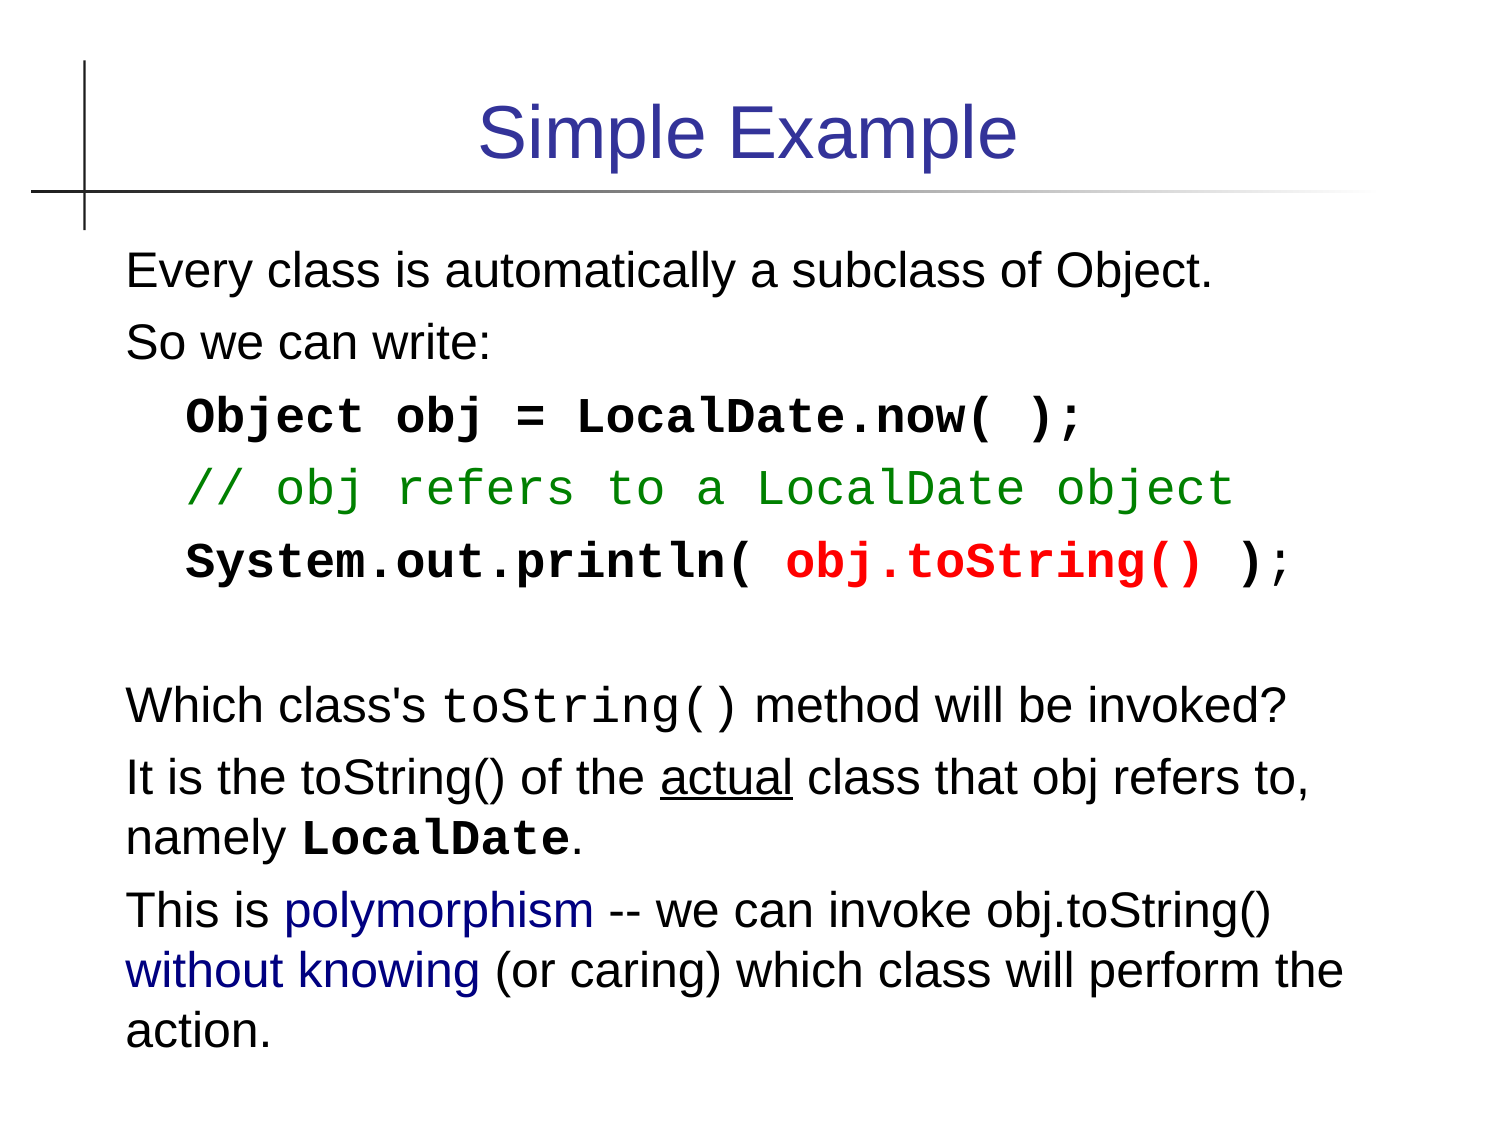

# Simple Example
Every class is automatically a subclass of Object.
So we can write:
 Object obj = LocalDate.now( );
 // obj refers to a LocalDate object
 System.out.println( obj.toString() );
Which class's toString() method will be invoked?
It is the toString() of the actual class that obj refers to, namely LocalDate.
This is polymorphism -- we can invoke obj.toString() without knowing (or caring) which class will perform the action.